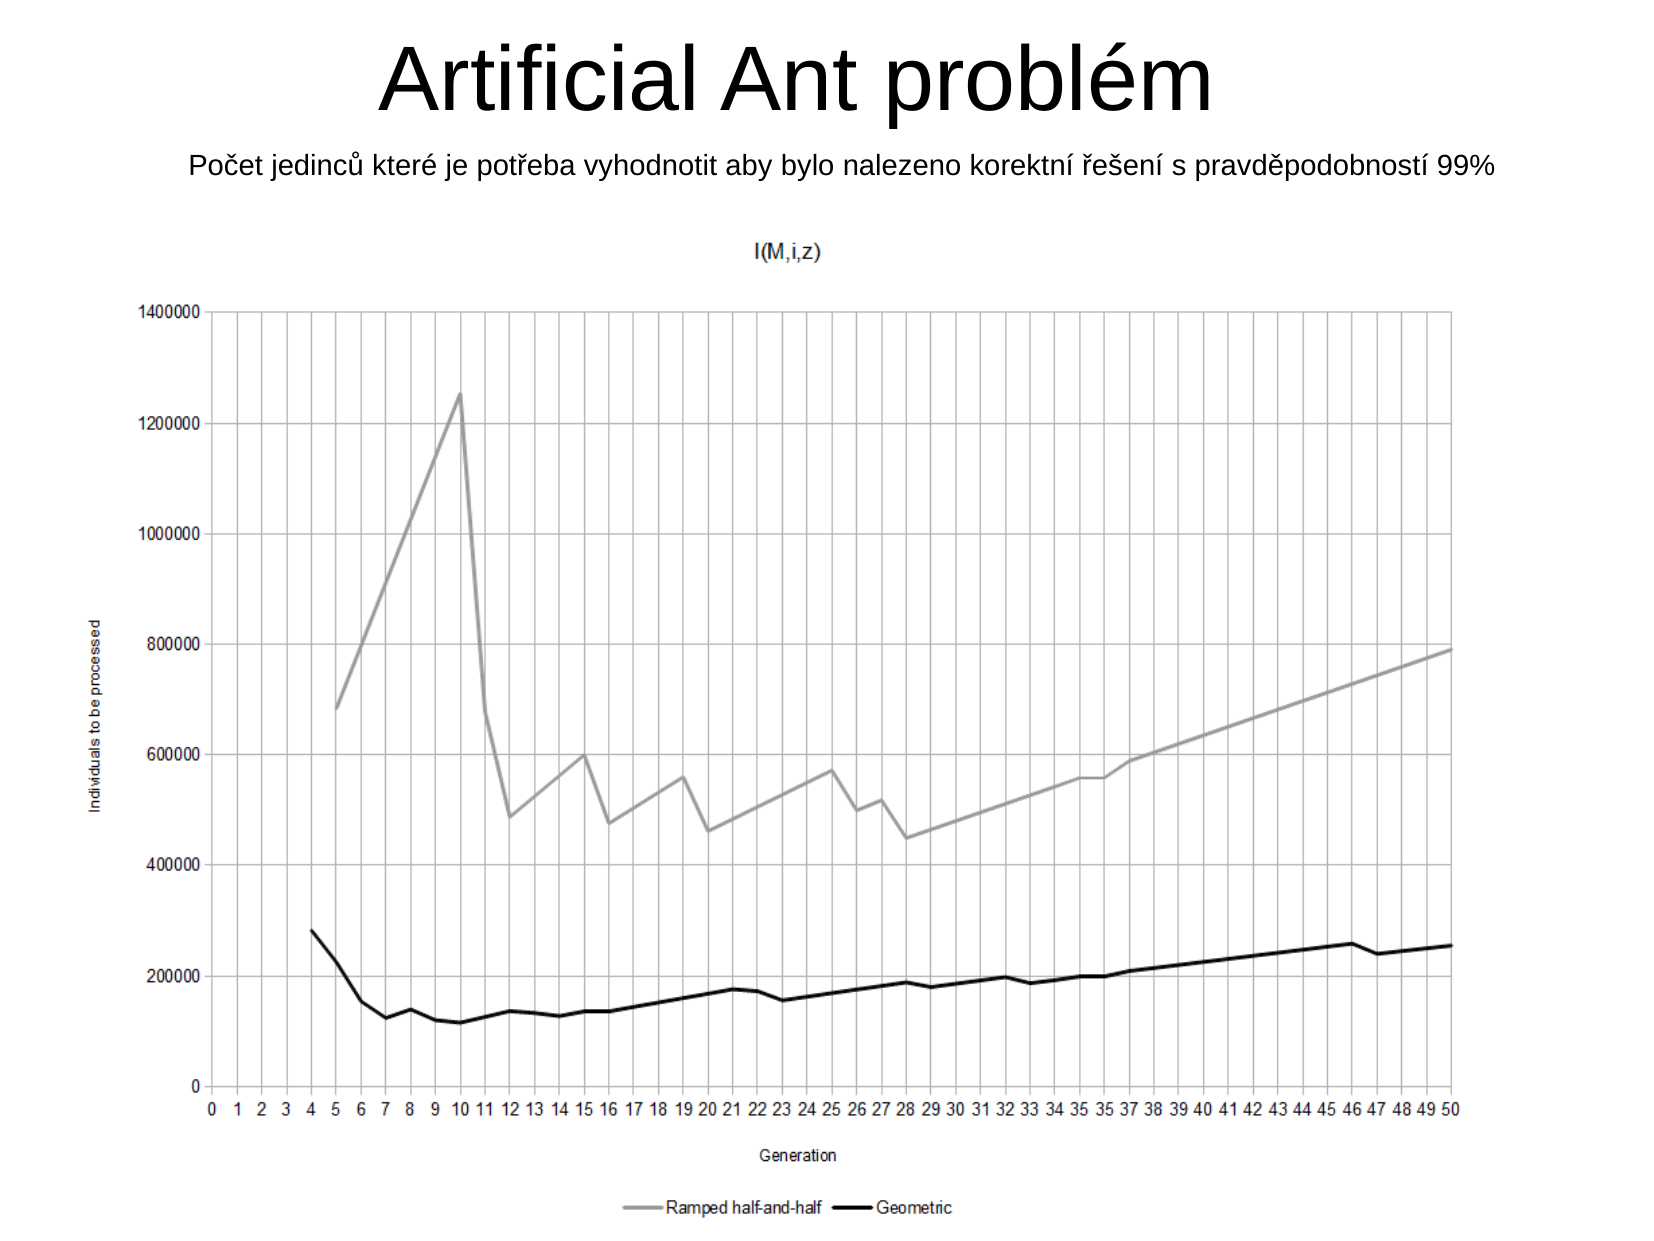

# Artificial Ant problém
Počet jedinců které je potřeba vyhodnotit aby bylo nalezeno korektní řešení s pravděpodobností 99%